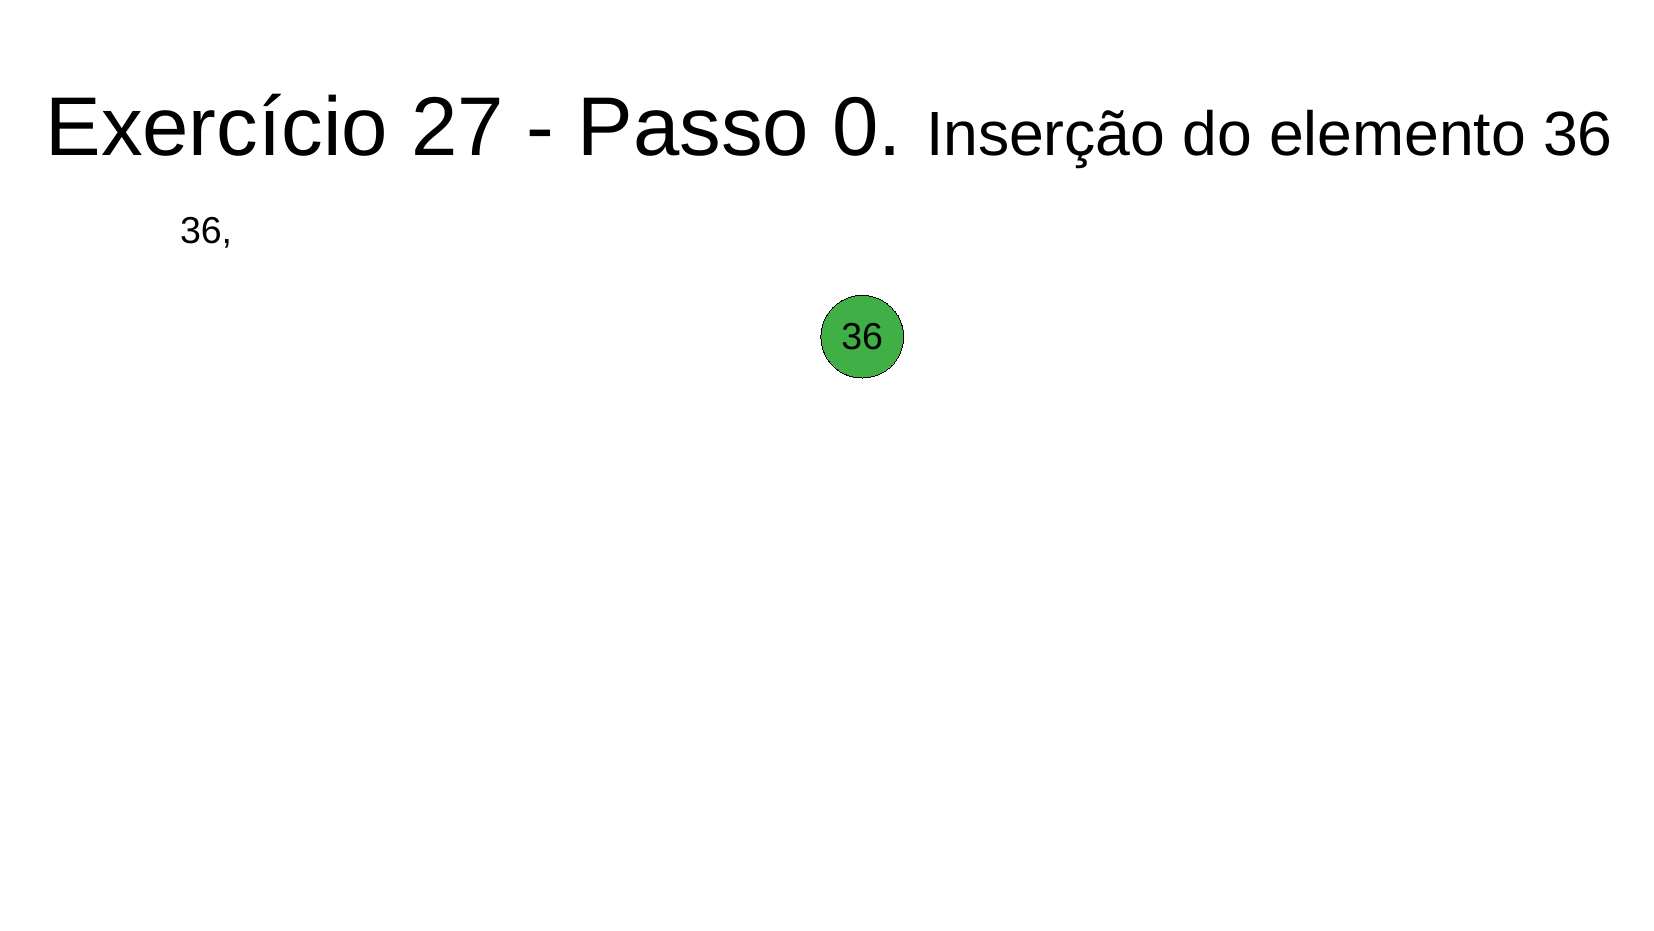

Exercício 27 - Passo 0. Inserção do elemento 36
36,
36